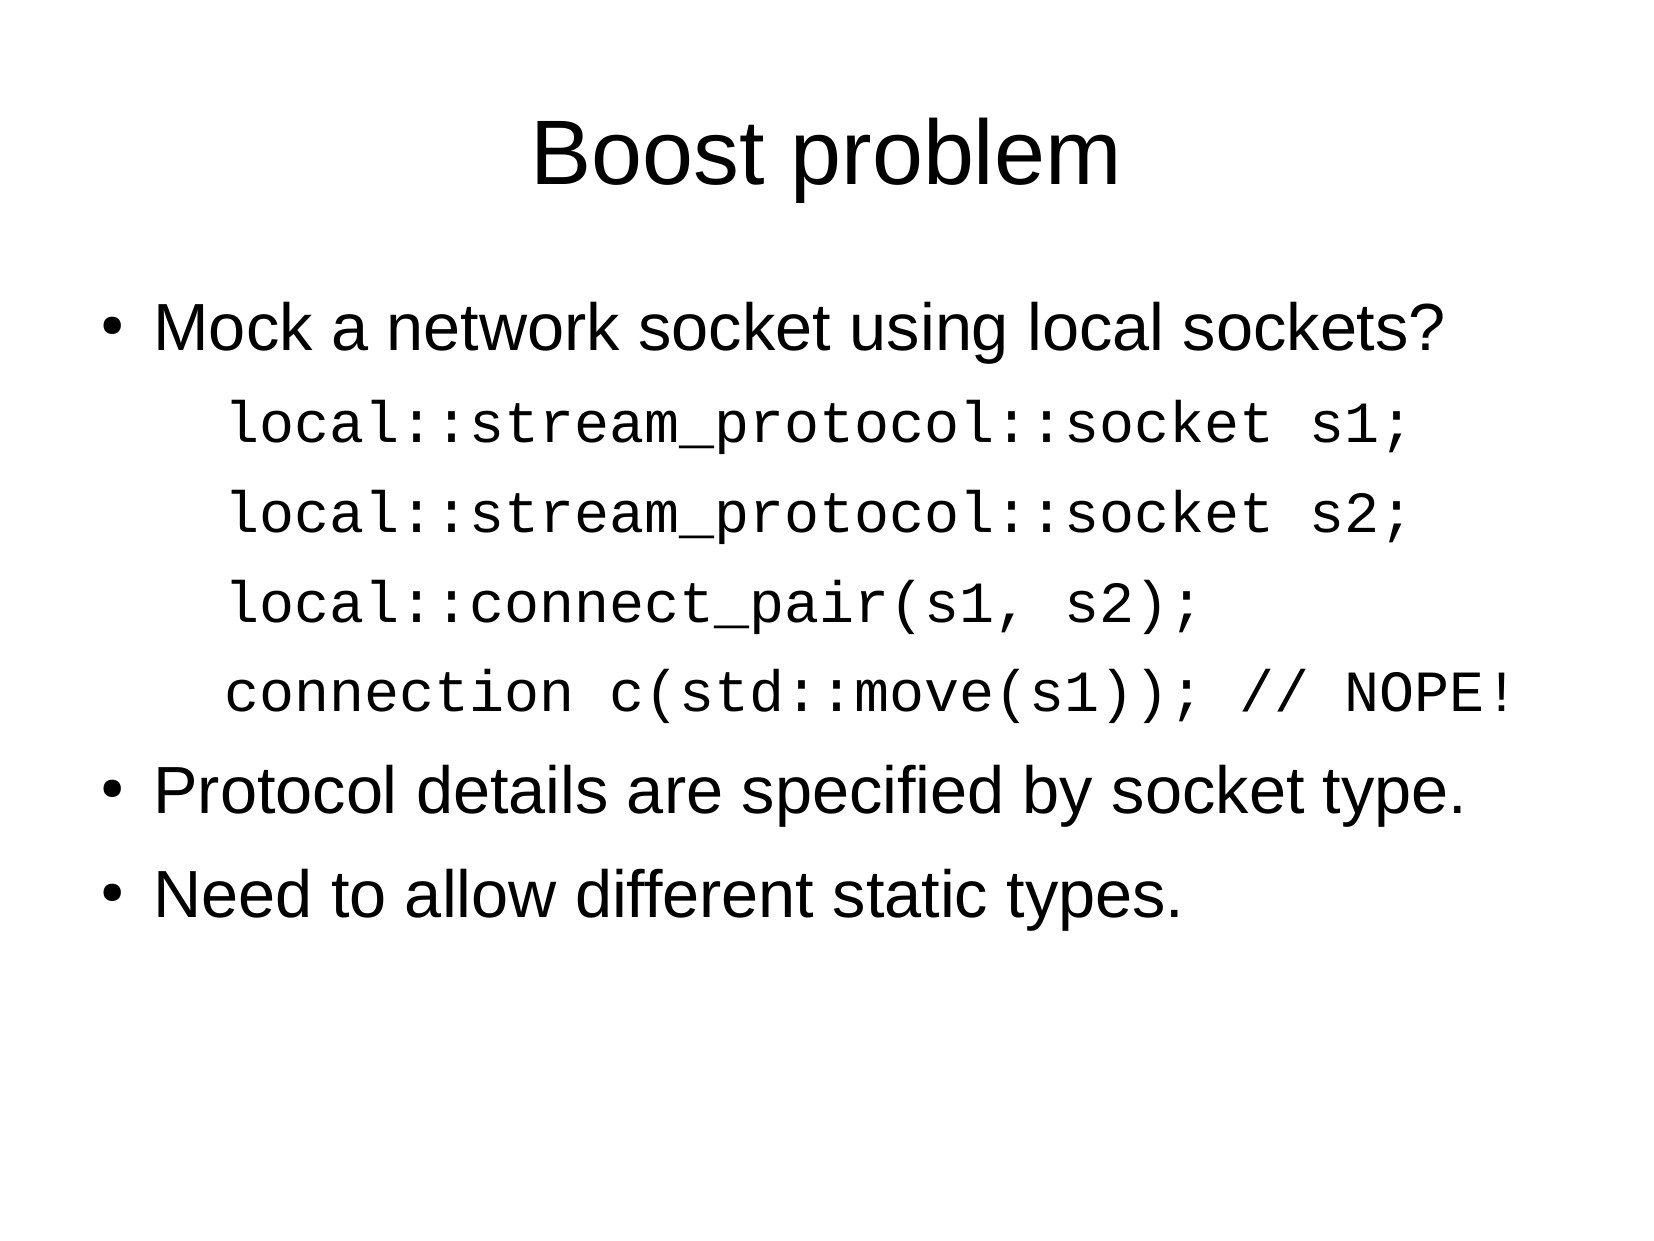

# Boost problem
Mock a network socket using local sockets?
local::stream_protocol::socket s1;
local::stream_protocol::socket s2;
local::connect_pair(s1, s2);
connection c(std::move(s1)); // NOPE!
Protocol details are specified by socket type.
Need to allow different static types.